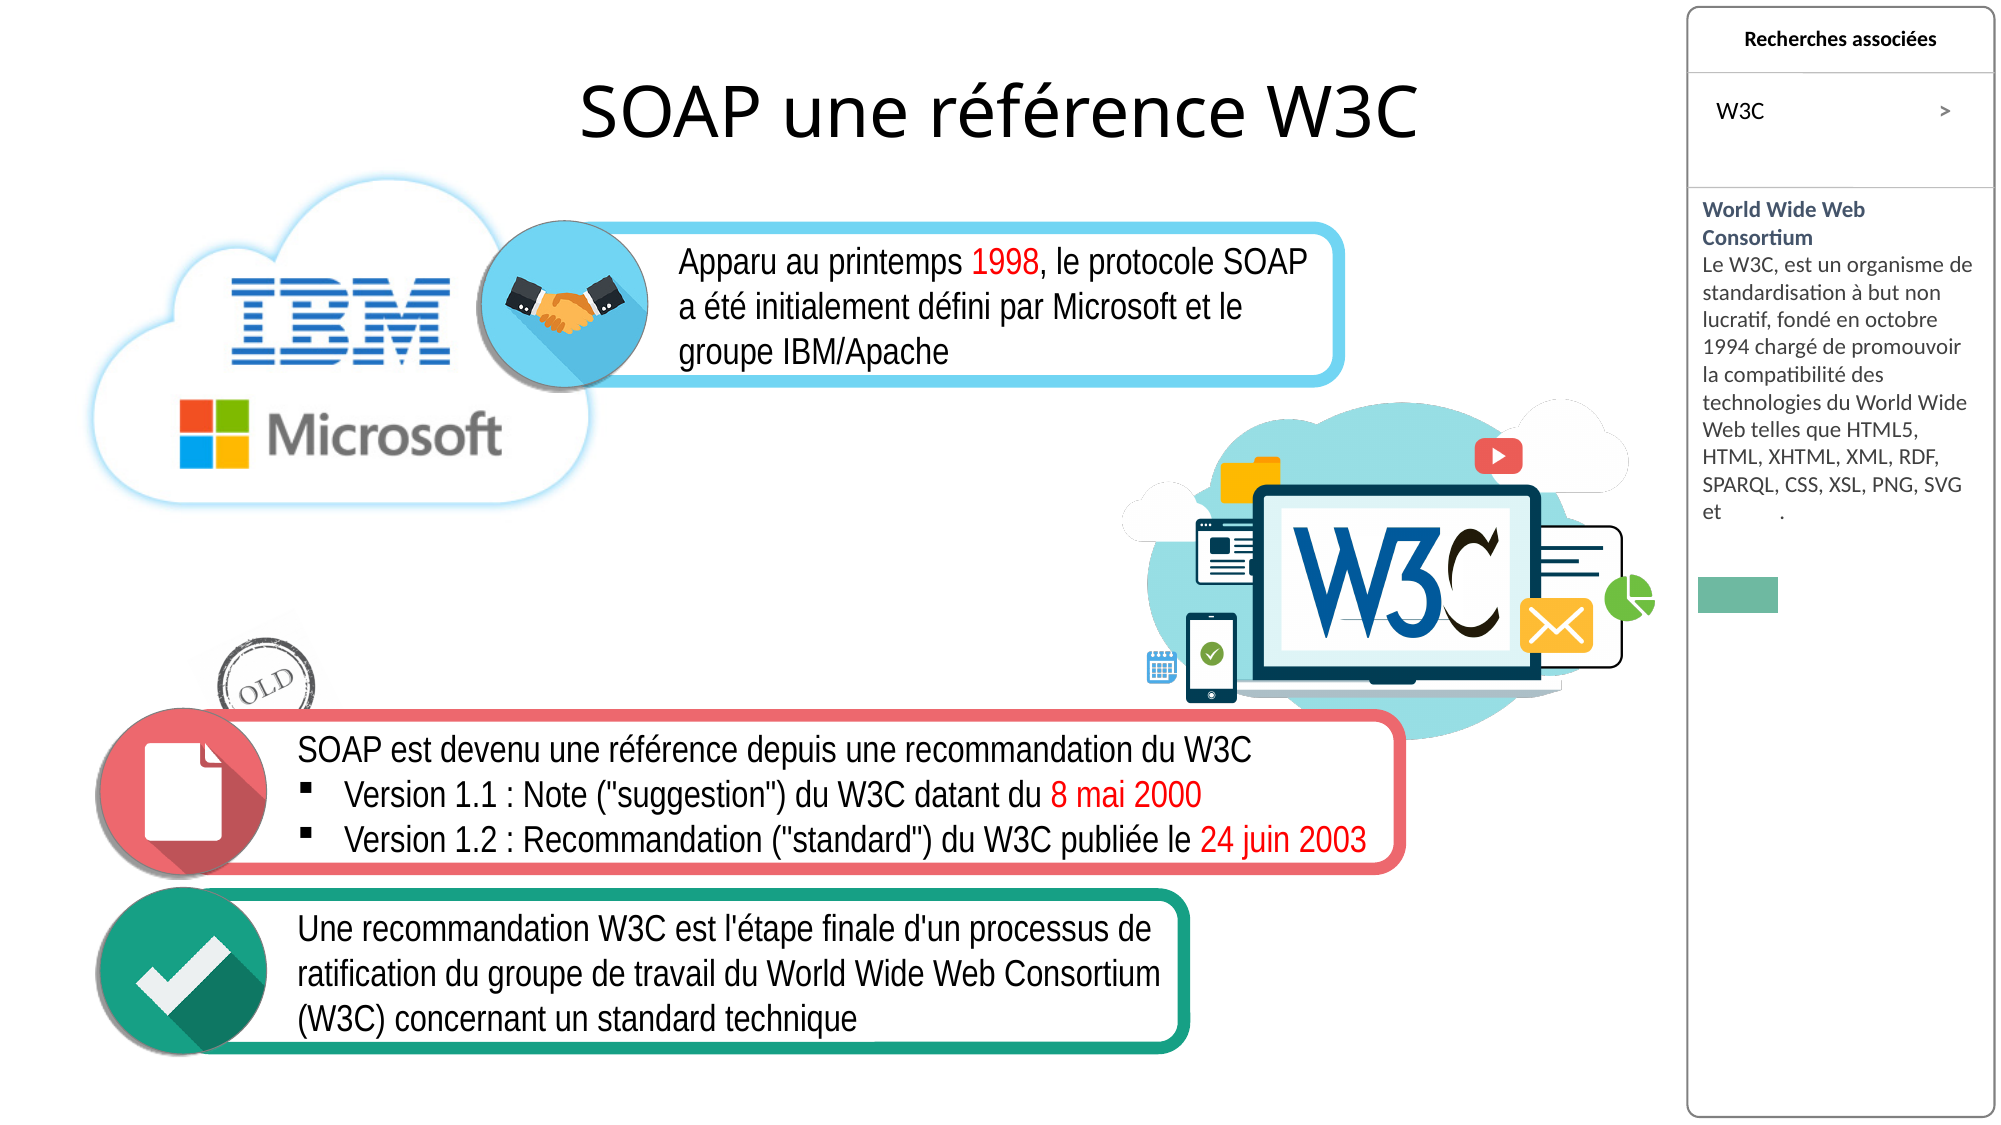

Recherches associées
SOAP une référence W3C
W3C	>
Apparu au printemps 1998, le protocole SOAP a été initialement défini par Microsoft et le groupe IBM/Apache
World Wide Web Consortium
Le W3C, est un organisme de standardisation à but non lucratif, fondé en octobre 1994 chargé de promouvoir la compatibilité des technologies du World Wide Web telles que HTML5, HTML, XHTML, XML, RDF, SPARQL, CSS, XSL, PNG, SVG et SOAP.
SOAP est devenu une référence depuis une recommandation du W3C
Version 1.1 : Note ("suggestion") du W3C datant du 8 mai 2000
Version 1.2 : Recommandation ("standard") du W3C publiée le 24 juin 2003
Une recommandation W3C est l'étape finale d'un processus de ratification du groupe de travail du World Wide Web Consortium (W3C) concernant un standard technique